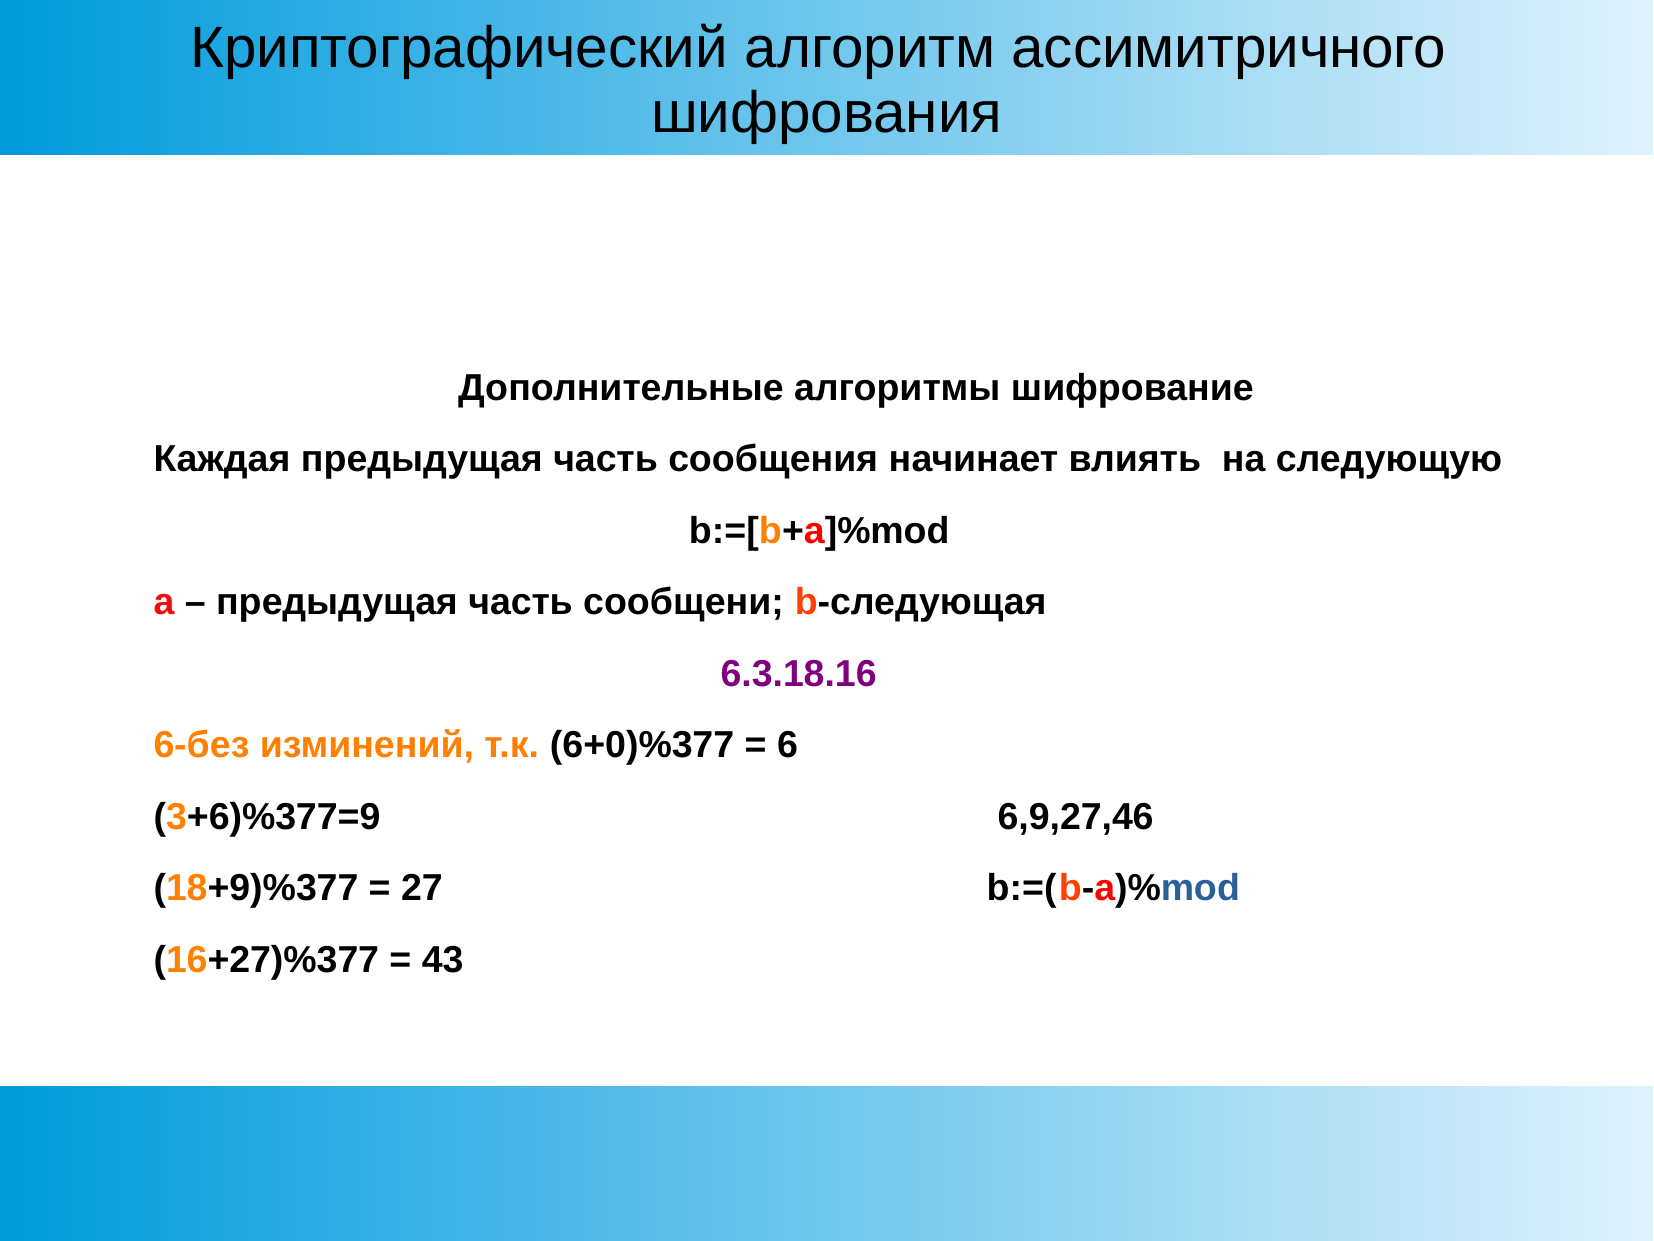

# Криптографический алгоритм ассимитричного шифрования
 Дополнительные алгоритмы шифрование
Каждая предыдущая часть сообщения начинает влиять на следующую
 b:=[b+a]%mod
а – предыдущая часть сообщени; b-следующая
 6.3.18.16
6-без изминений, т.к. (6+0)%377 = 6
(3+6)%377=9 6,9,27,46
(18+9)%377 = 27 b:=(b-a)%mod
(16+27)%377 = 43